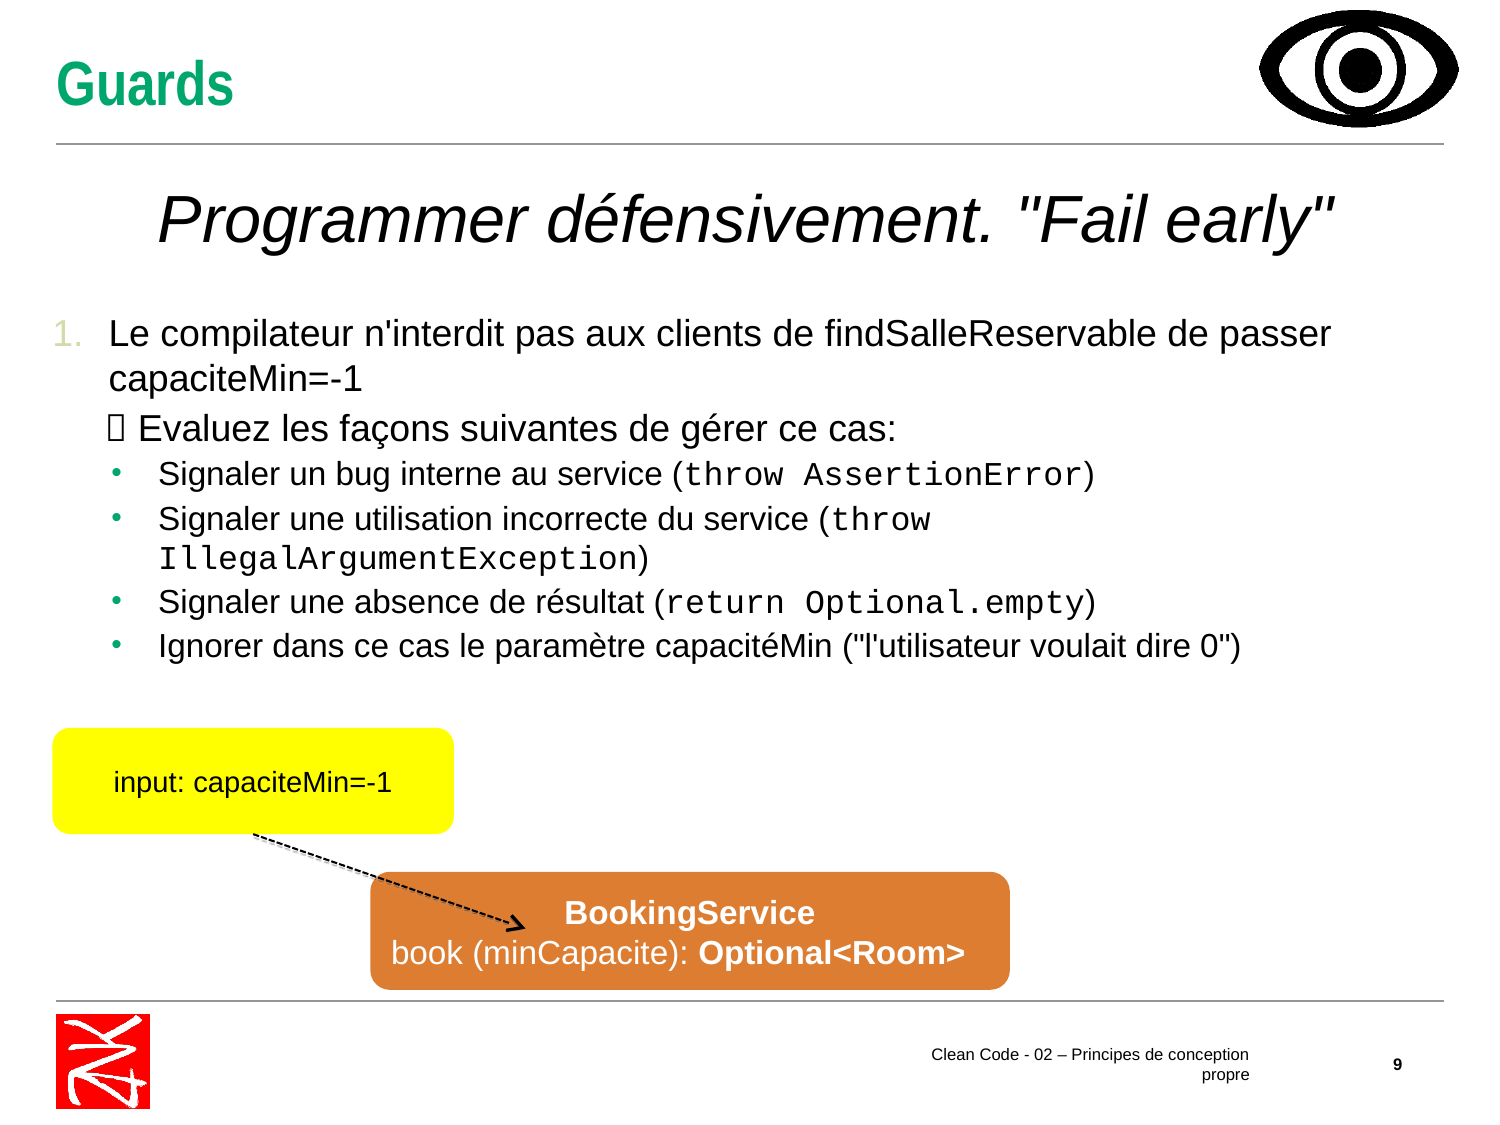

# Guards
Programmer défensivement. "Fail early"
Le compilateur n'interdit pas aux clients de findSalleReservable de passer capaciteMin=-1
  Evaluez les façons suivantes de gérer ce cas:
Signaler un bug interne au service (throw AssertionError)
Signaler une utilisation incorrecte du service (throw IllegalArgumentException)
Signaler une absence de résultat (return Optional.empty)
Ignorer dans ce cas le paramètre capacitéMin ("l'utilisateur voulait dire 0")
input: capaciteMin=-1
BookingService
book (minCapacite): Optional<Room>
Clean Code - 02 – Principes de conception propre